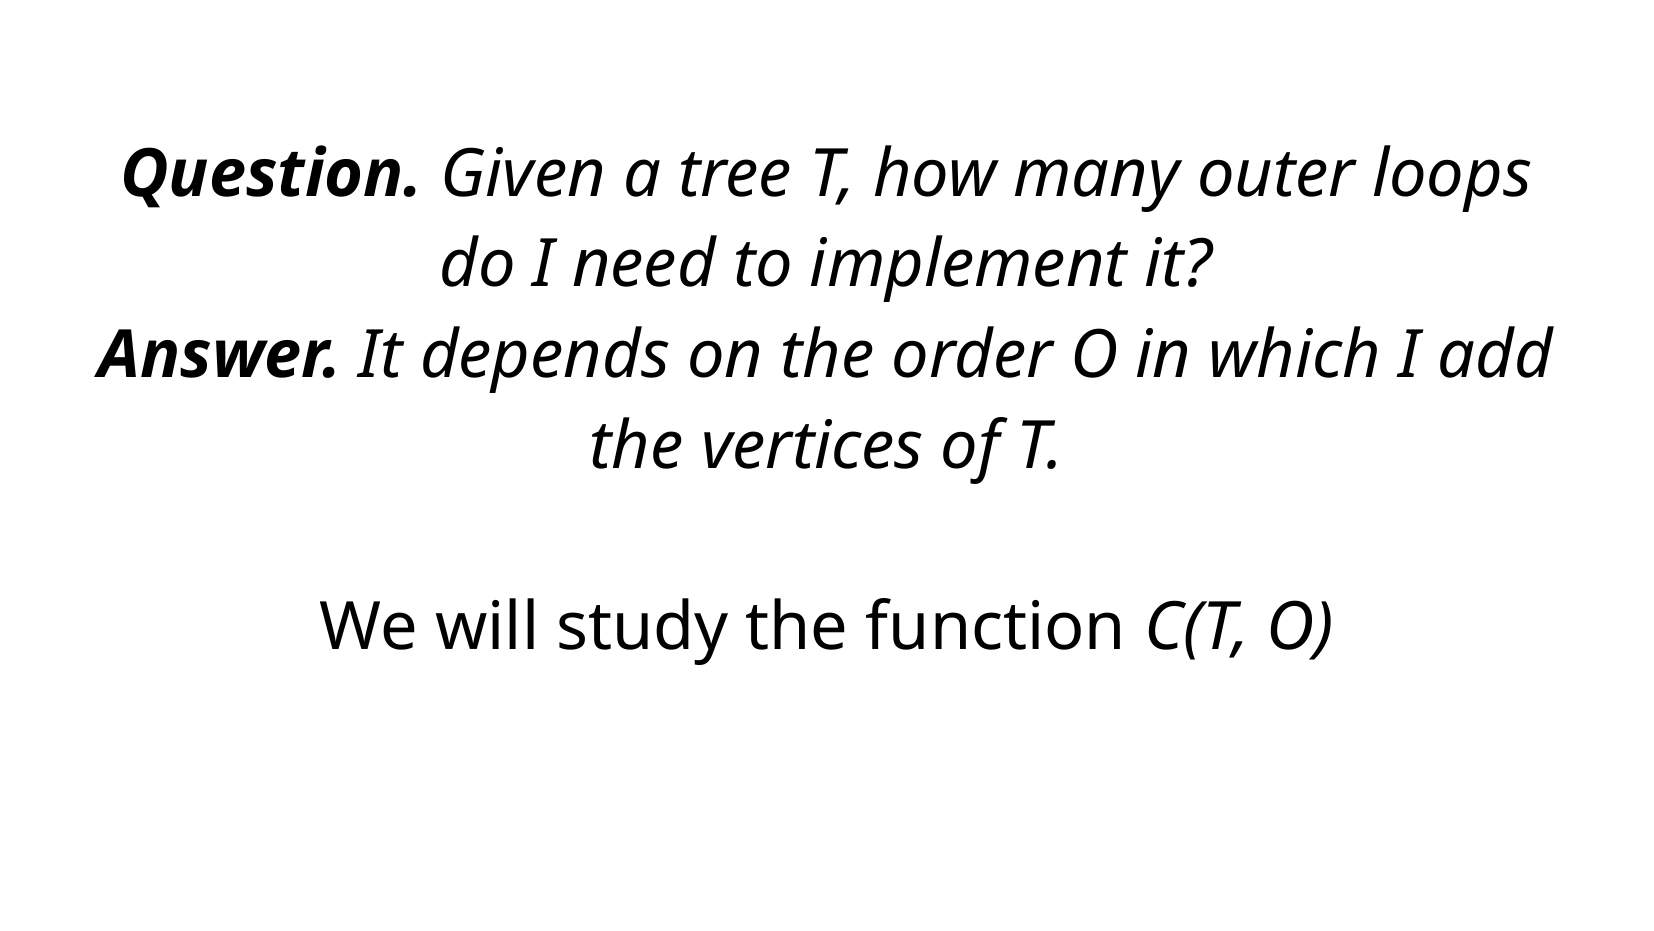

# Question. Given a tree T, how many outer loops do I need to implement it?
Answer. It depends on the order O in which I add the vertices of T.
We will study the function C(T, O)